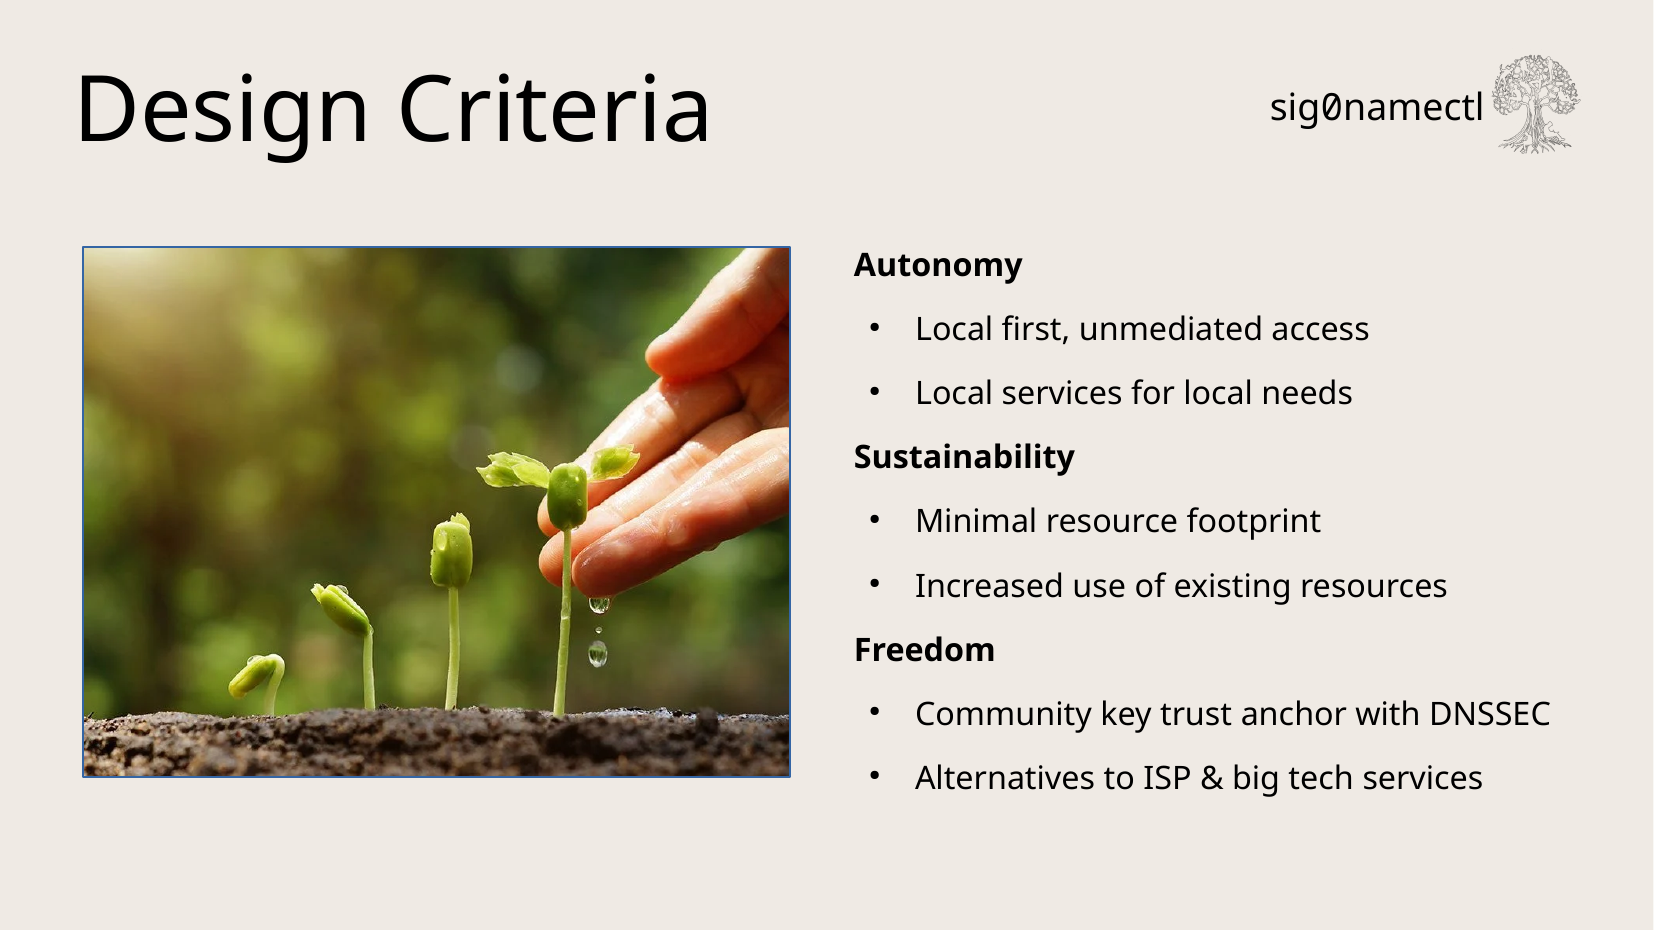

Design Criteria
sig0namectl
# Autonomy
Local first, unmediated access
Local services for local needs
Sustainability
Minimal resource footprint
Increased use of existing resources
Freedom
Community key trust anchor with DNSSEC
Alternatives to ISP & big tech services